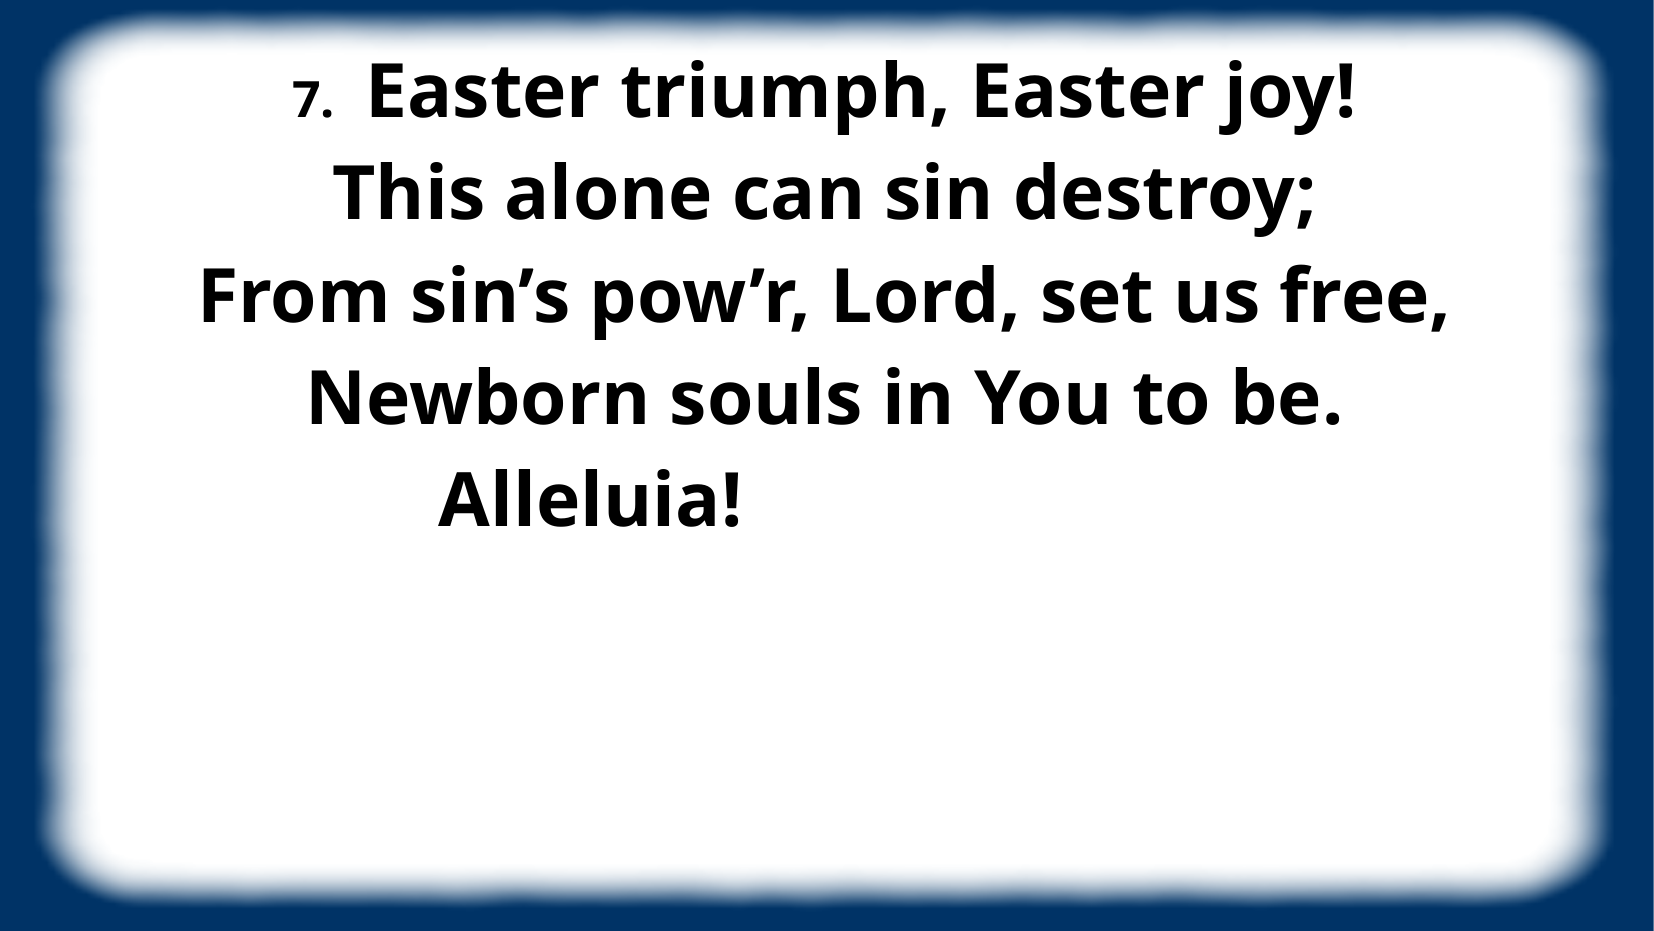

7.	Easter triumph, Easter joy!
This alone can sin destroy;
From sin’s pow’r, Lord, set us free,
Newborn souls in You to be.
Alleluia!